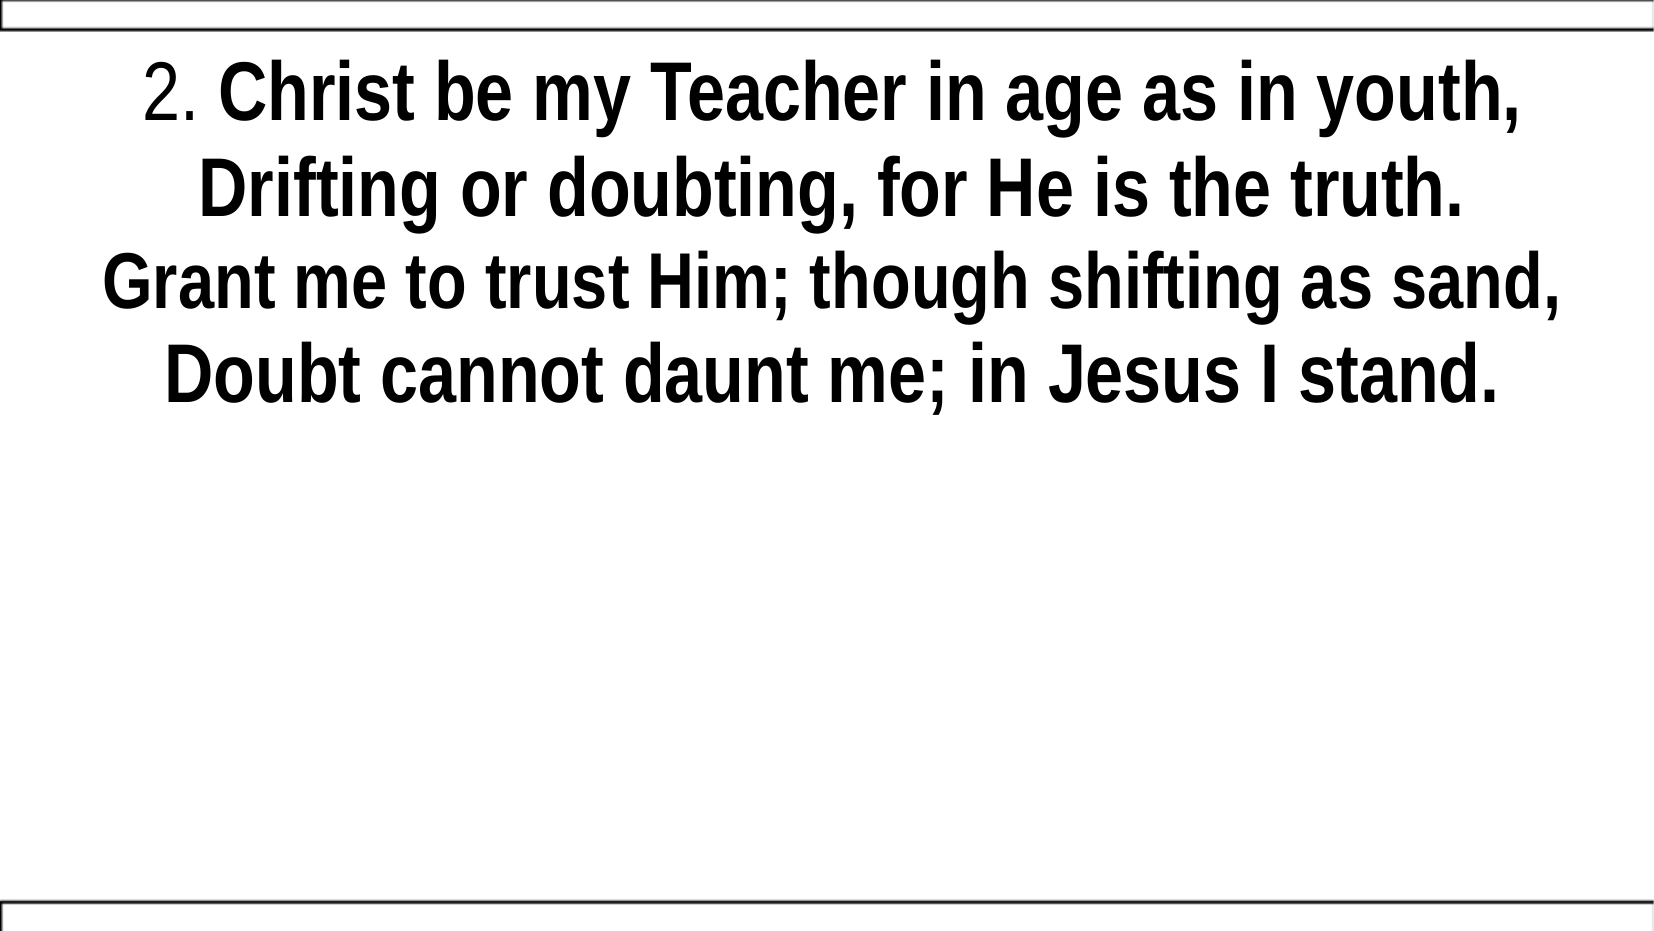

2. Christ be my Teacher in age as in youth,
Drifting or doubting, for He is the truth.
Grant me to trust Him; though shifting as sand,
Doubt cannot daunt me; in Jesus I stand.